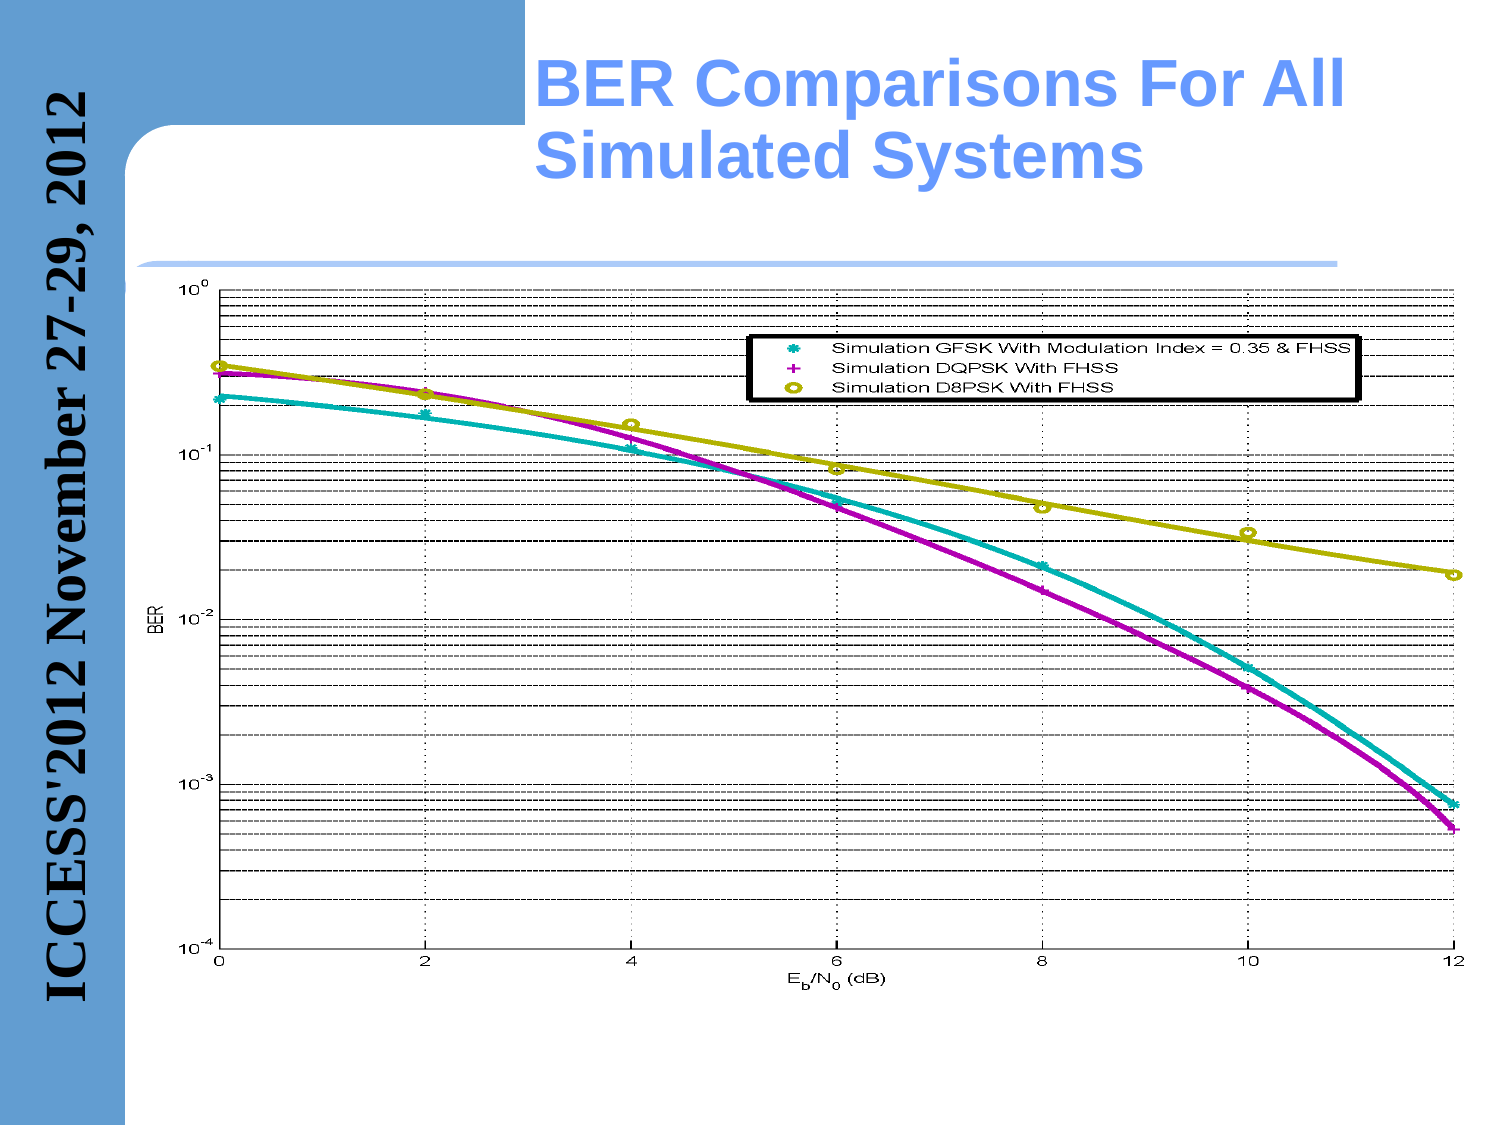

# BER Comparisons For All Simulated Systems